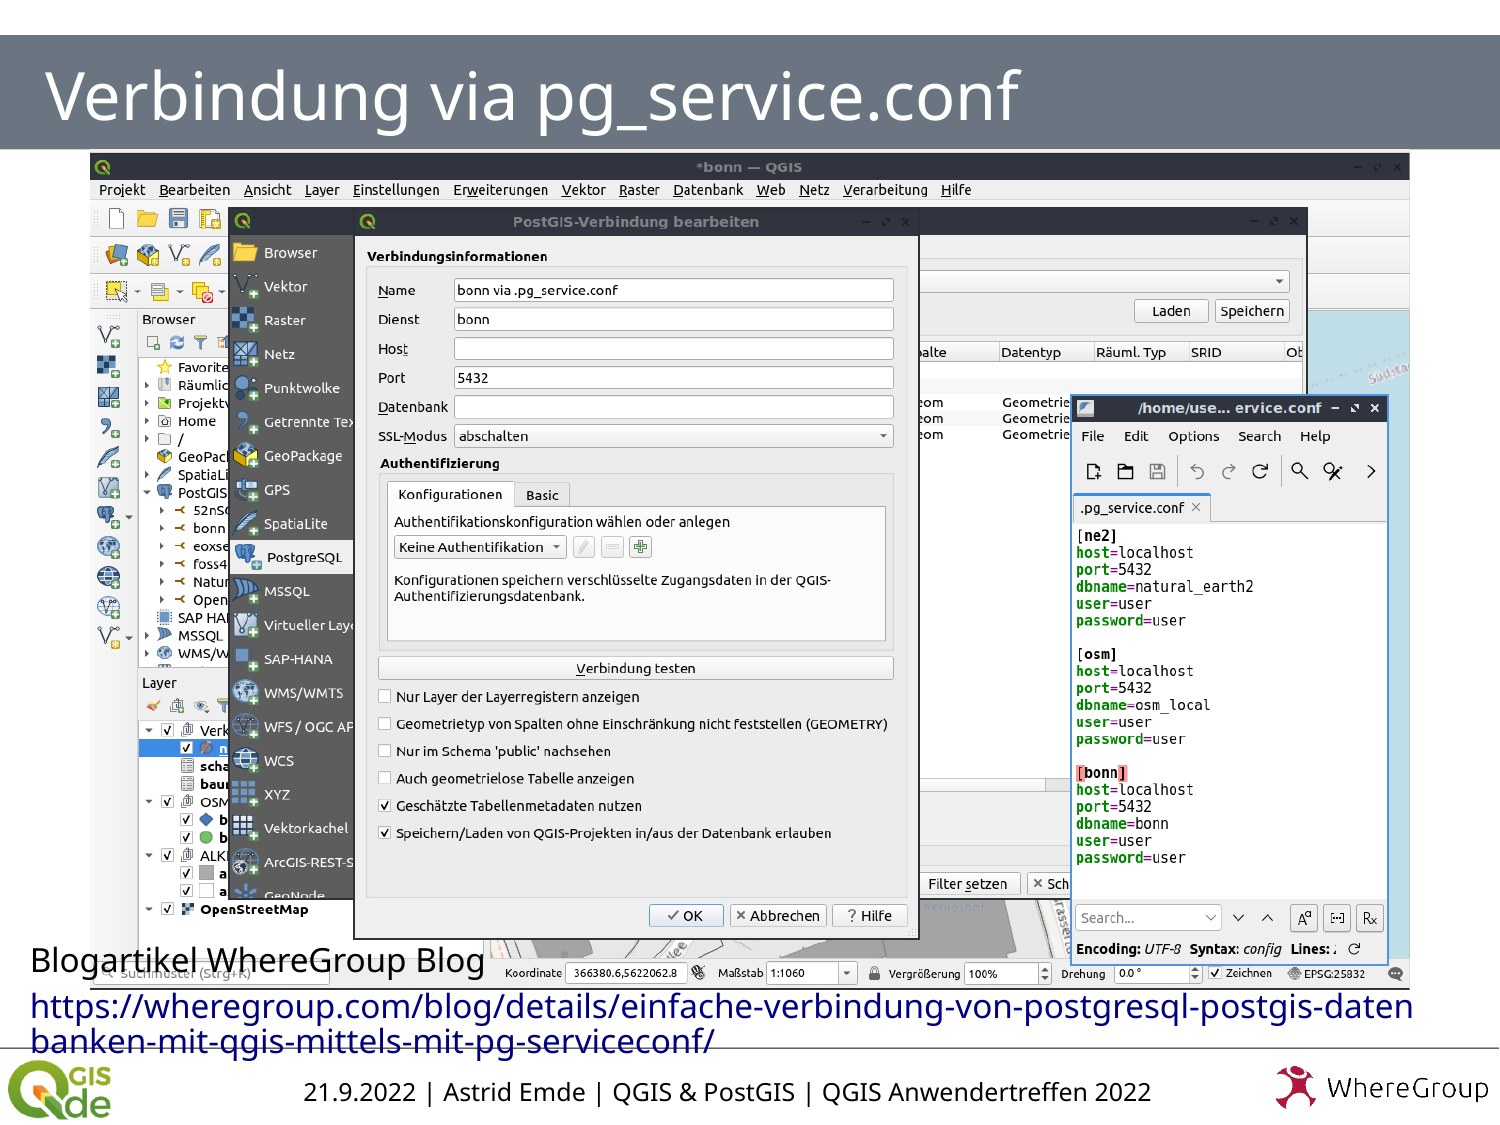

# Verbindung via pg_service.conf
Blogartikel WhereGroup Bloghttps://wheregroup.com/blog/details/einfache-verbindung-von-postgresql-postgis-datenbanken-mit-qgis-mittels-mit-pg-serviceconf/